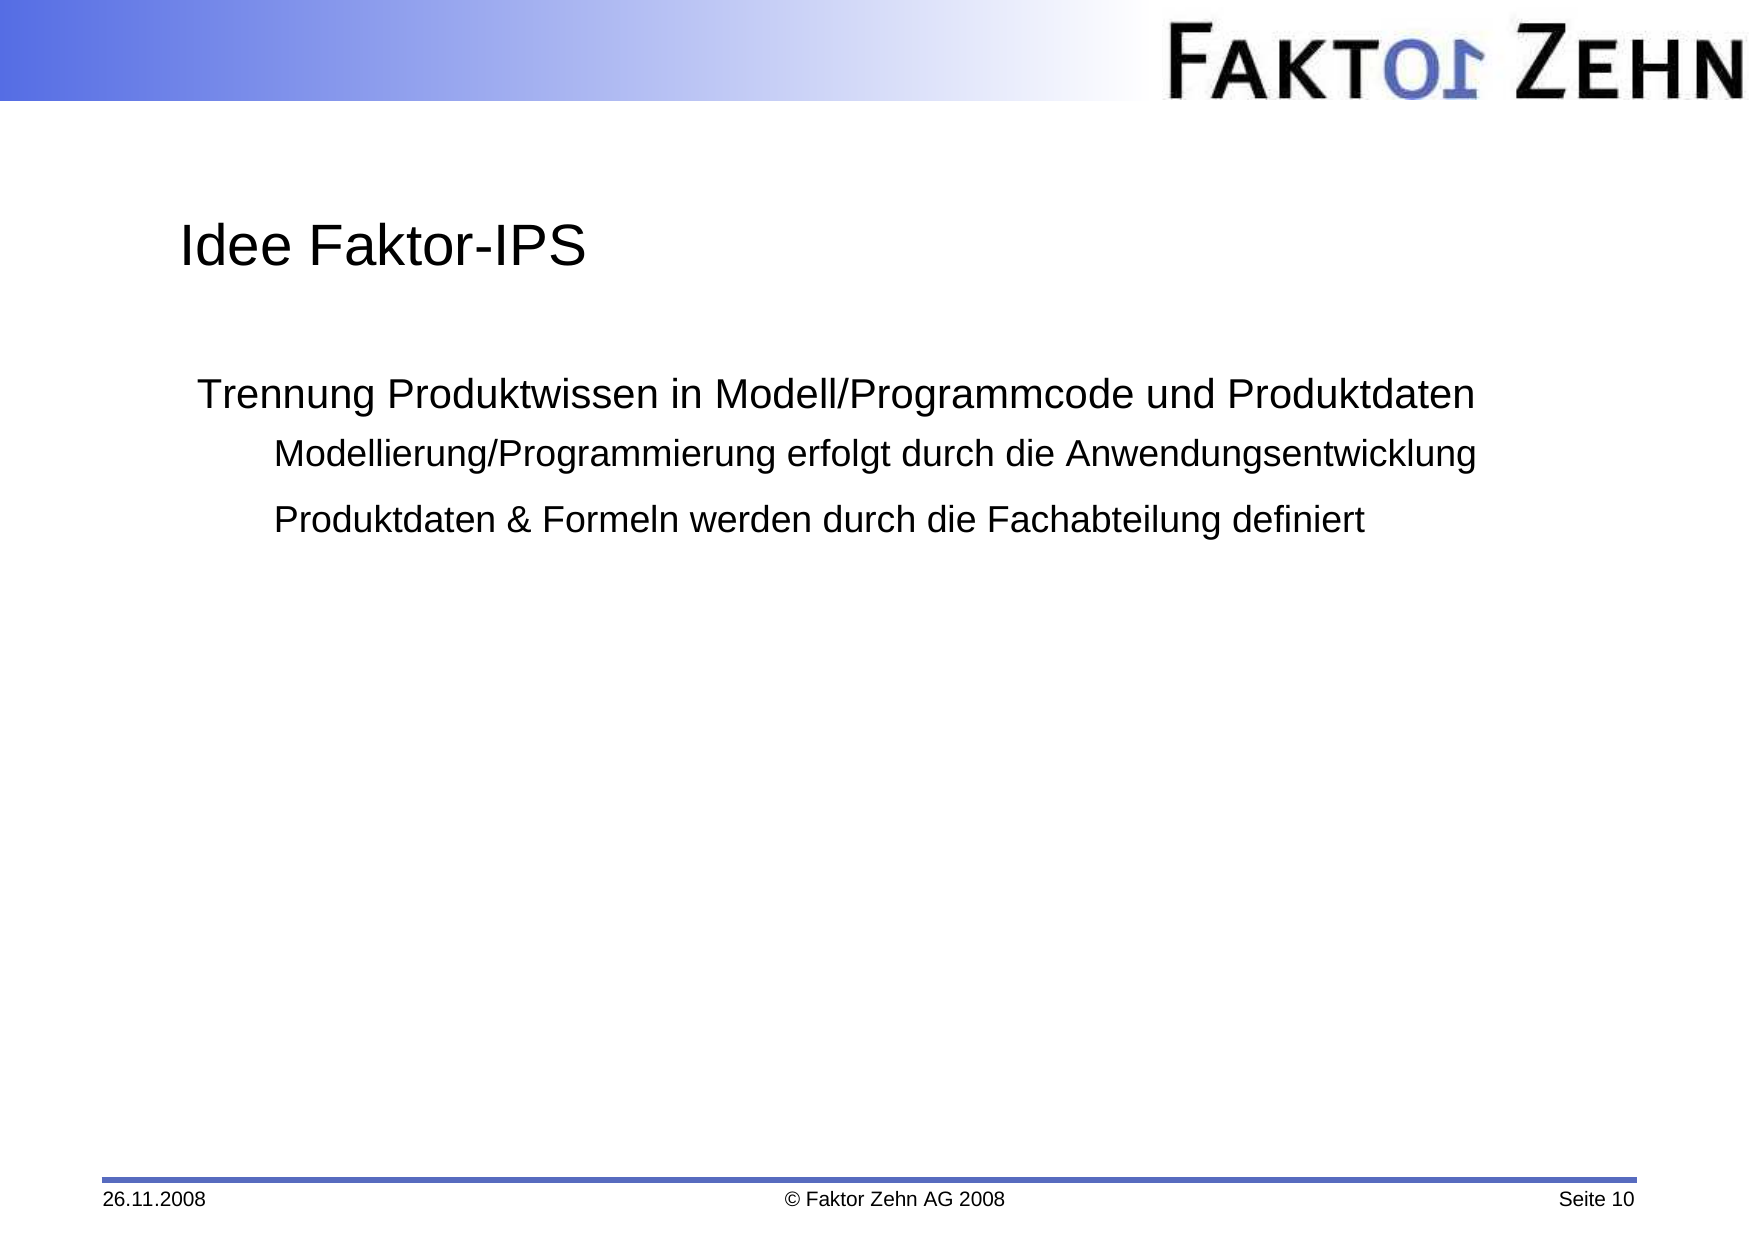

# Idee Faktor-IPS
Trennung Produktwissen in Modell/Programmcode und Produktdaten
Modellierung/Programmierung erfolgt durch die Anwendungsentwicklung
Produktdaten & Formeln werden durch die Fachabteilung definiert